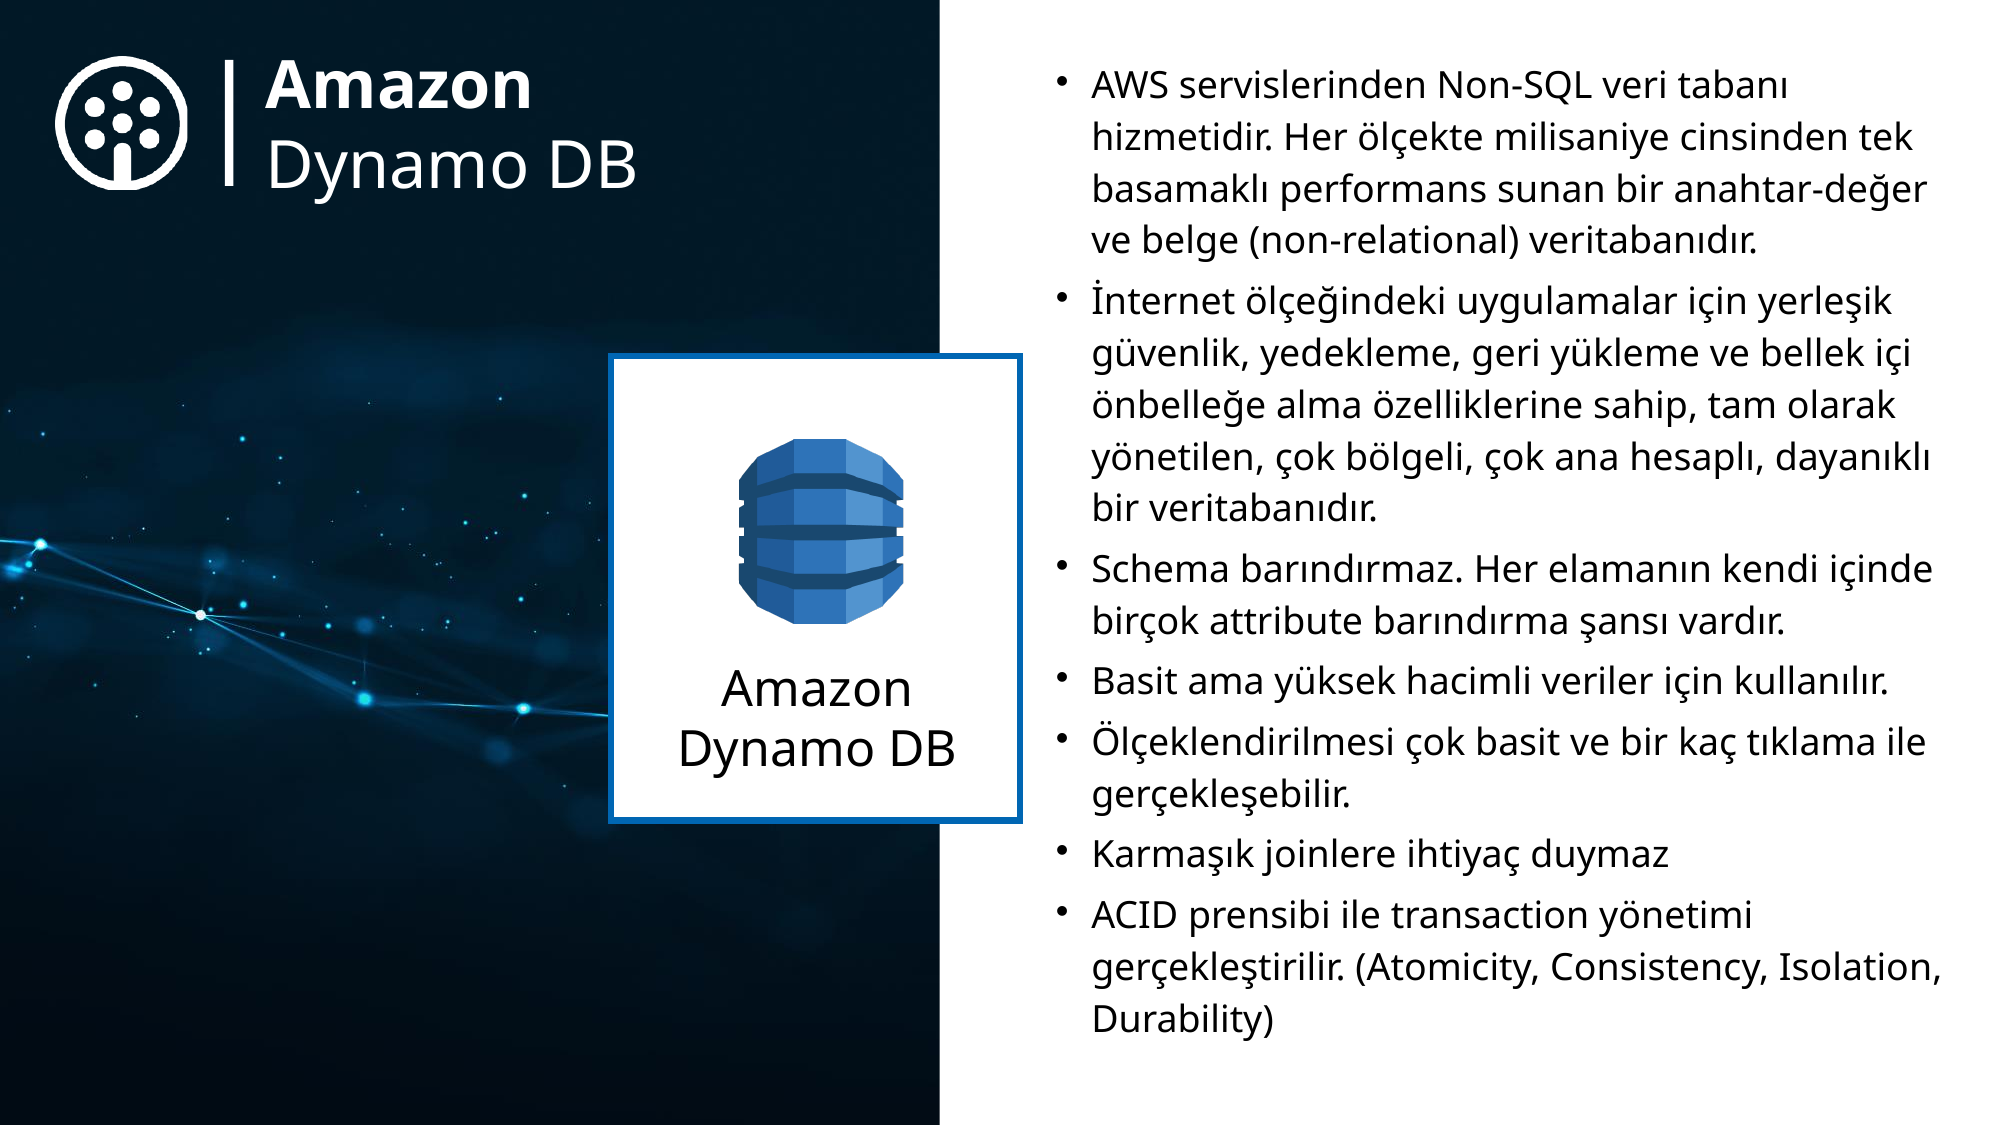

Amazon
Dynamo DB
AWS servislerinden Non-SQL veri tabanı hizmetidir. Her ölçekte milisaniye cinsinden tek basamaklı performans sunan bir anahtar-değer ve belge (non-relational) veritabanıdır.
İnternet ölçeğindeki uygulamalar için yerleşik güvenlik, yedekleme, geri yükleme ve bellek içi önbelleğe alma özelliklerine sahip, tam olarak yönetilen, çok bölgeli, çok ana hesaplı, dayanıklı bir veritabanıdır.
Schema barındırmaz. Her elamanın kendi içinde birçok attribute barındırma şansı vardır.
Basit ama yüksek hacimli veriler için kullanılır.
Ölçeklendirilmesi çok basit ve bir kaç tıklama ile gerçekleşebilir.
Karmaşık joinlere ihtiyaç duymaz
ACID prensibi ile transaction yönetimi gerçekleştirilir. (Atomicity, Consistency, Isolation, Durability)
Amazon
Dynamo DB